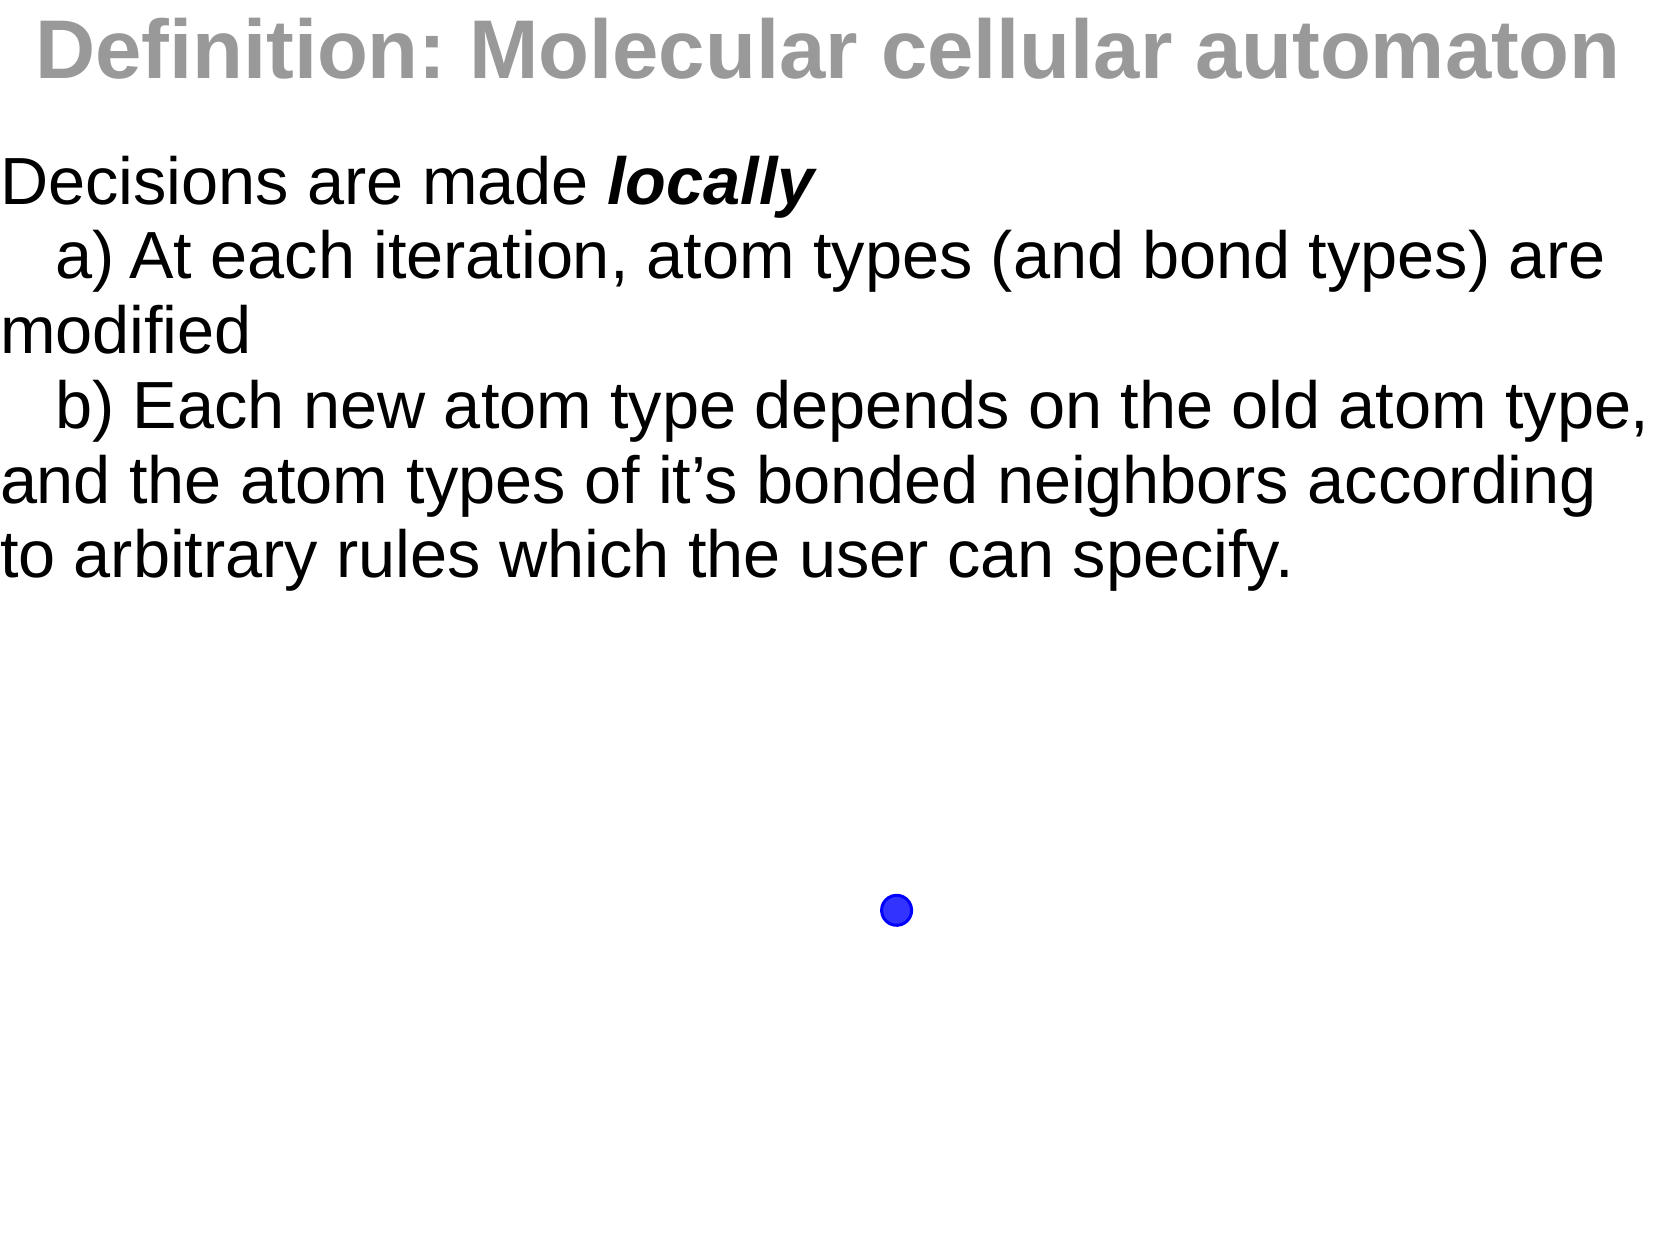

# Definition: Molecular cellular automaton
Decisions are made locally
 a) At each iteration, atom types (and bond types) are modified
 b) Each new atom type depends on the old atom type, and the atom types of it’s bonded neighbors according to arbitrary rules which the user can specify.